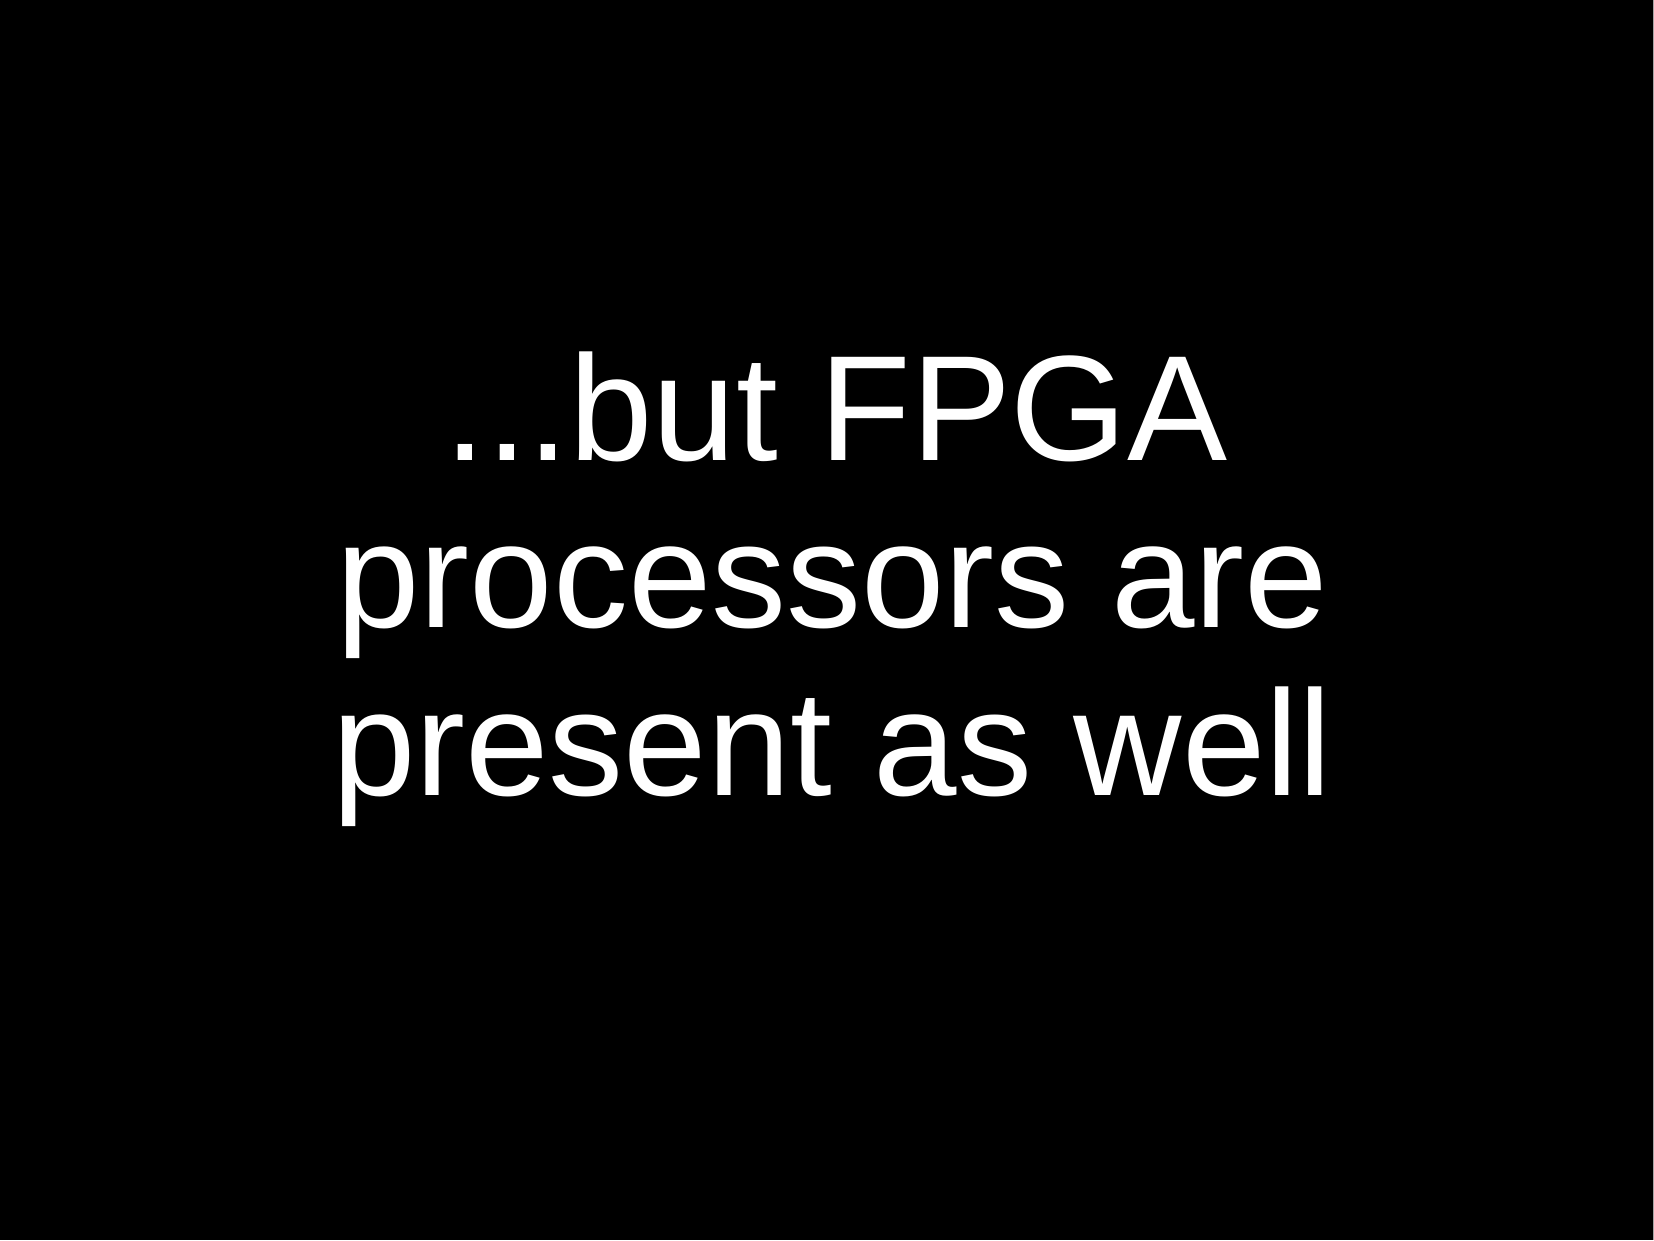

# ...but FPGA processors are present as well